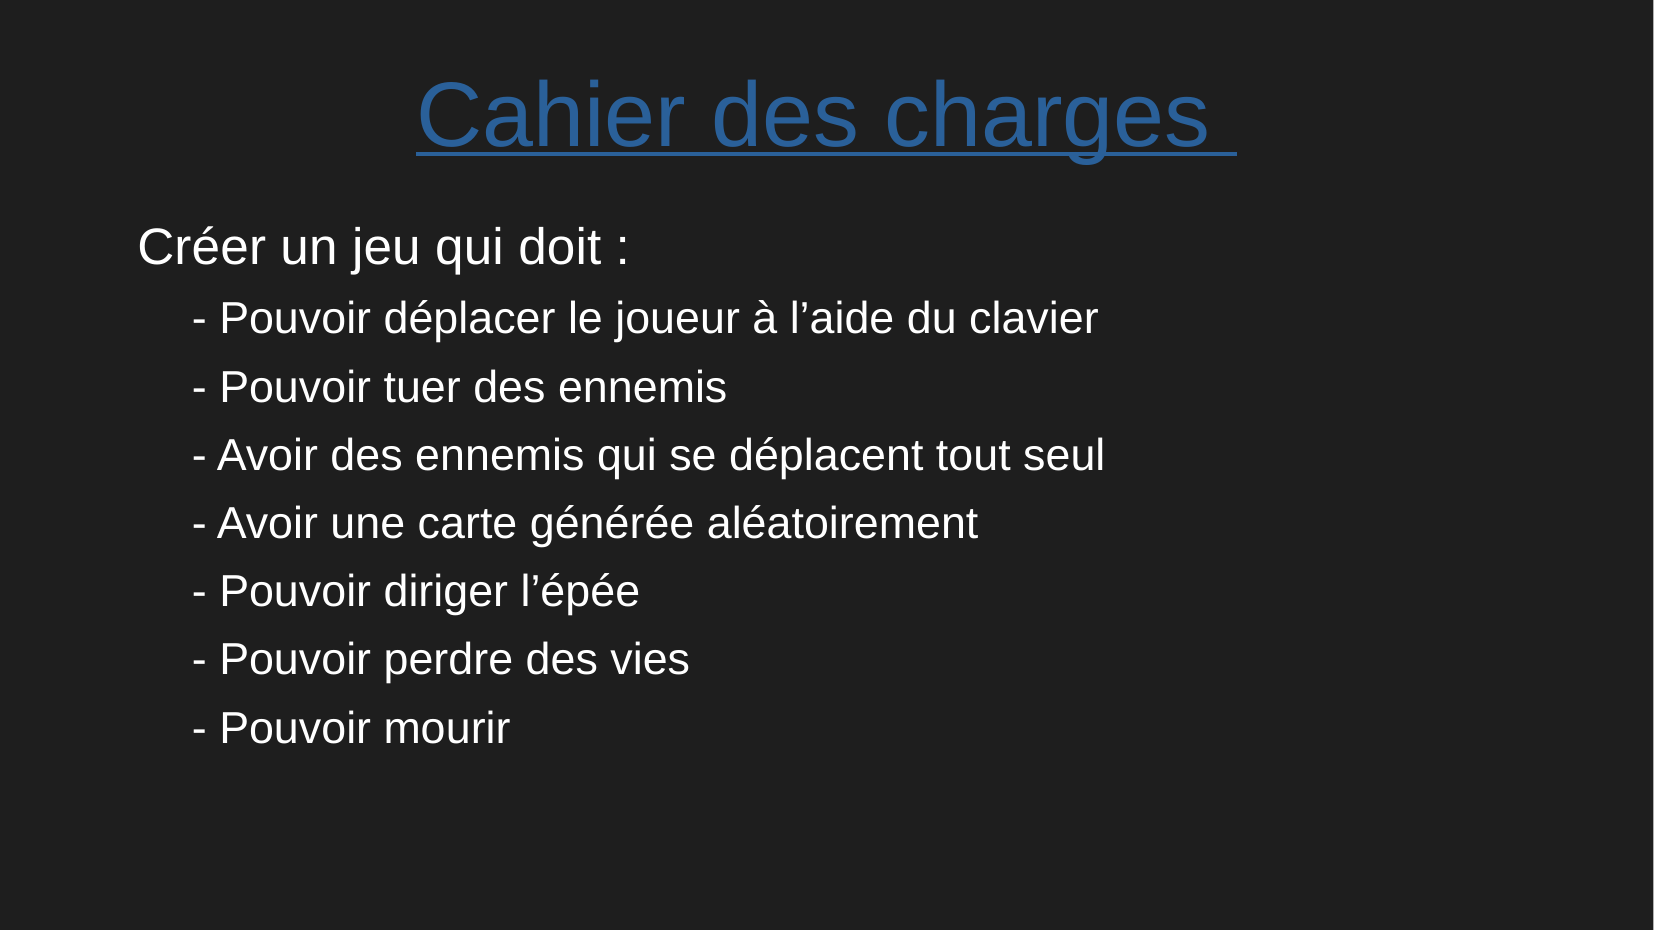

# Cahier des charges
Créer un jeu qui doit :
- Pouvoir déplacer le joueur à l’aide du clavier
- Pouvoir tuer des ennemis
- Avoir des ennemis qui se déplacent tout seul
- Avoir une carte générée aléatoirement
- Pouvoir diriger l’épée
- Pouvoir perdre des vies
- Pouvoir mourir